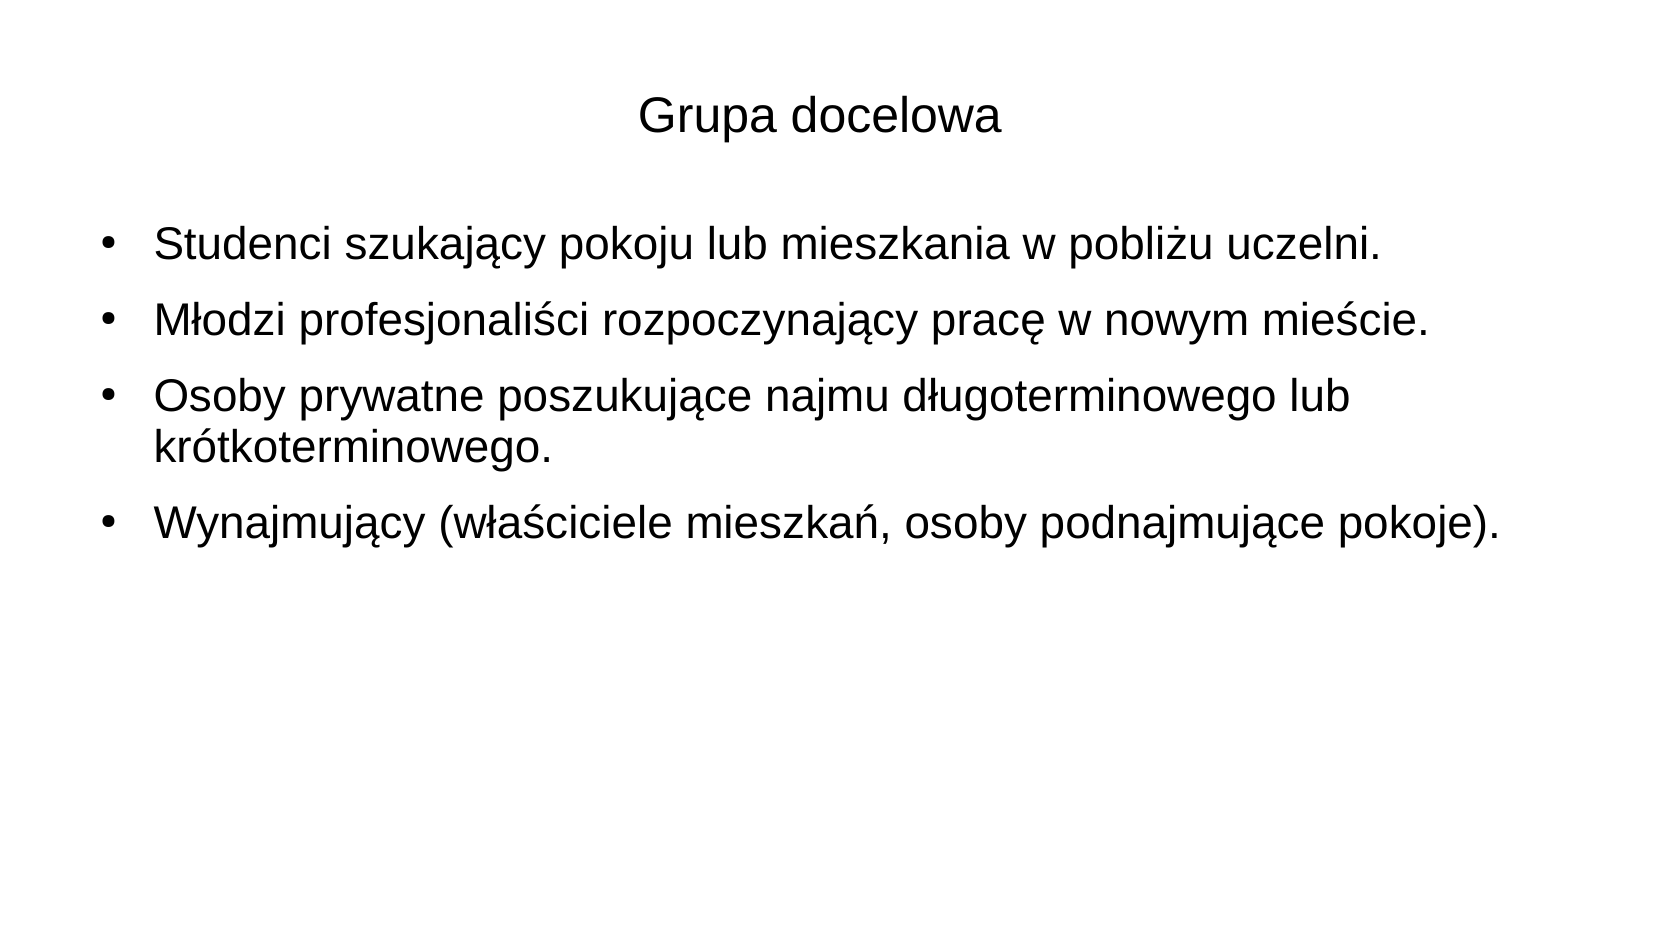

# Grupa docelowa
Studenci szukający pokoju lub mieszkania w pobliżu uczelni.
Młodzi profesjonaliści rozpoczynający pracę w nowym mieście.
Osoby prywatne poszukujące najmu długoterminowego lub krótkoterminowego.
Wynajmujący (właściciele mieszkań, osoby podnajmujące pokoje).